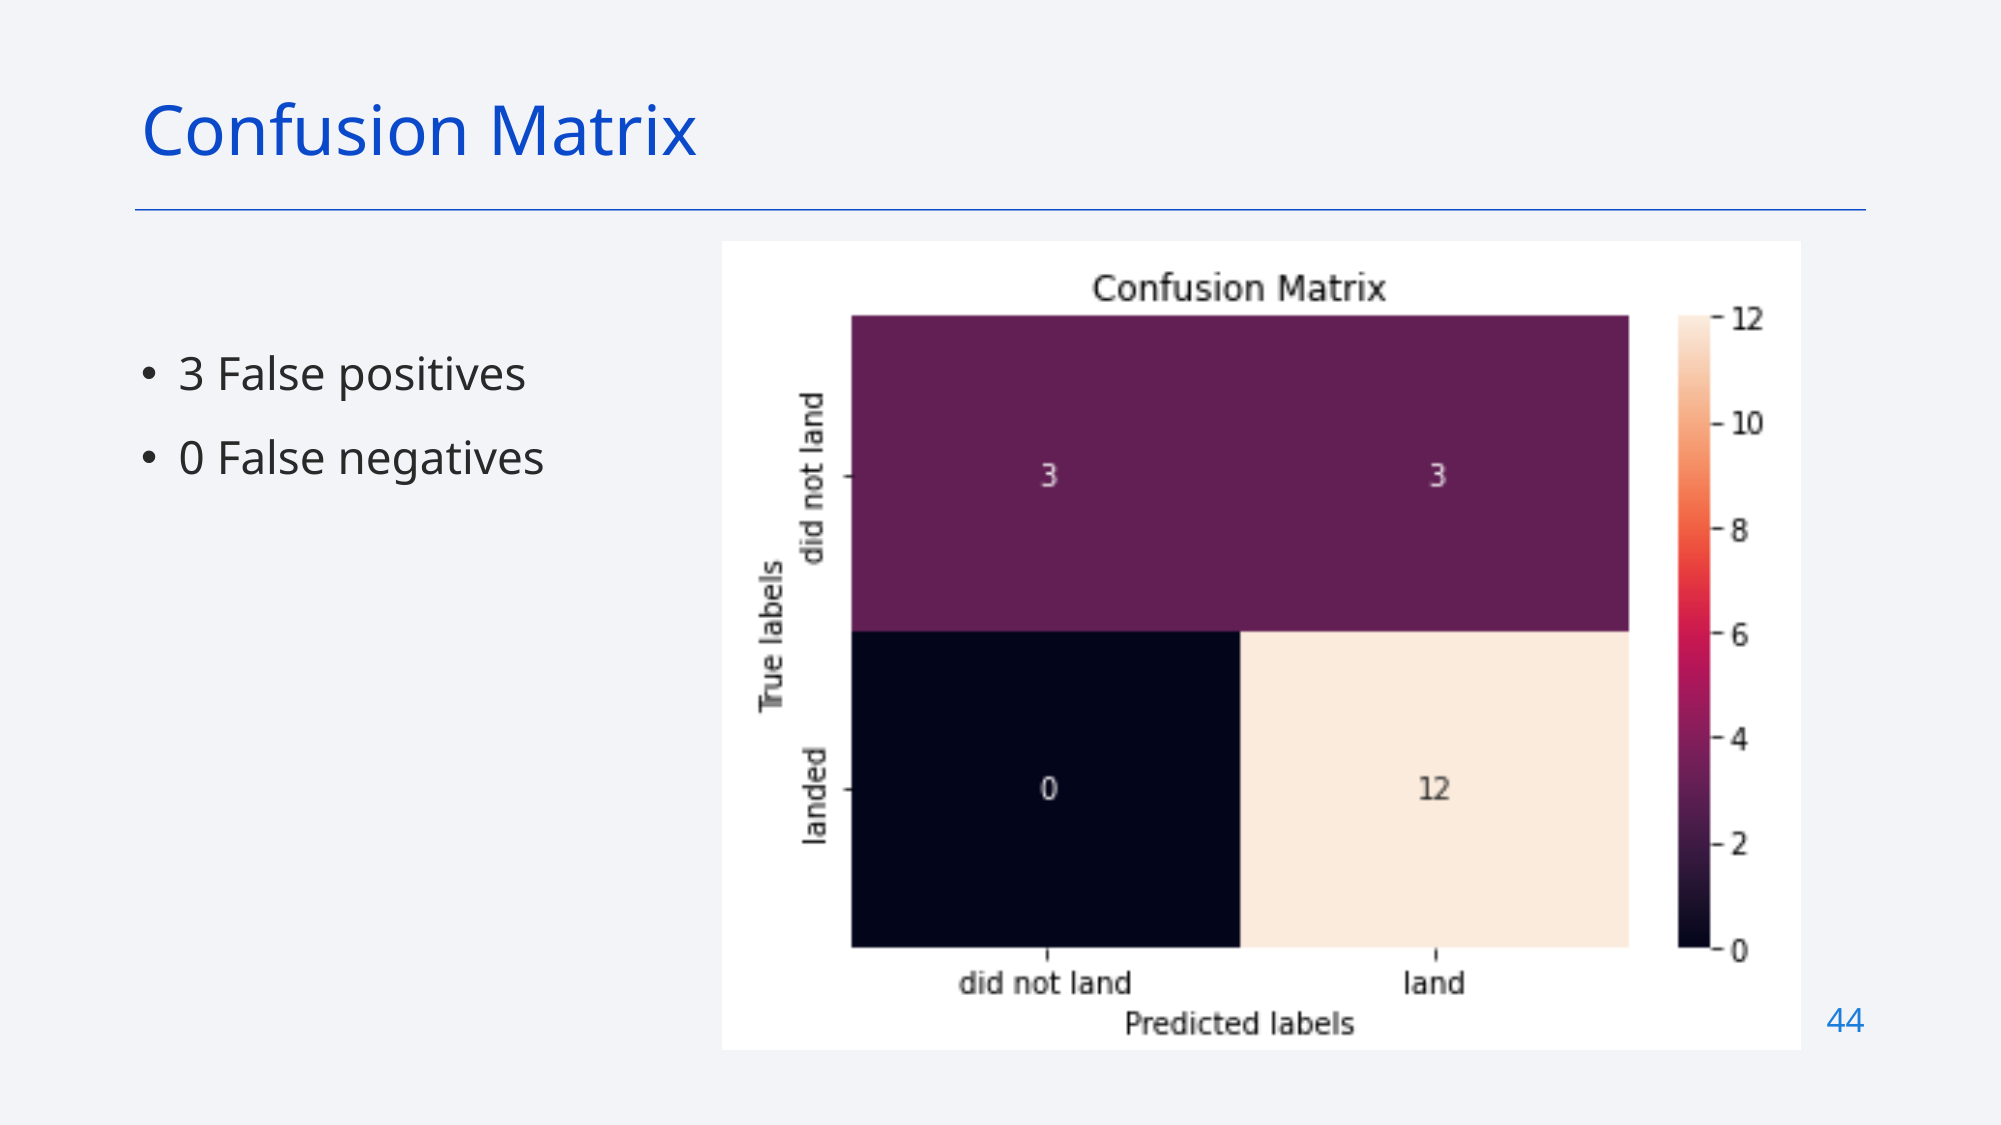

Confusion Matrix
# 3 False positives
0 False negatives